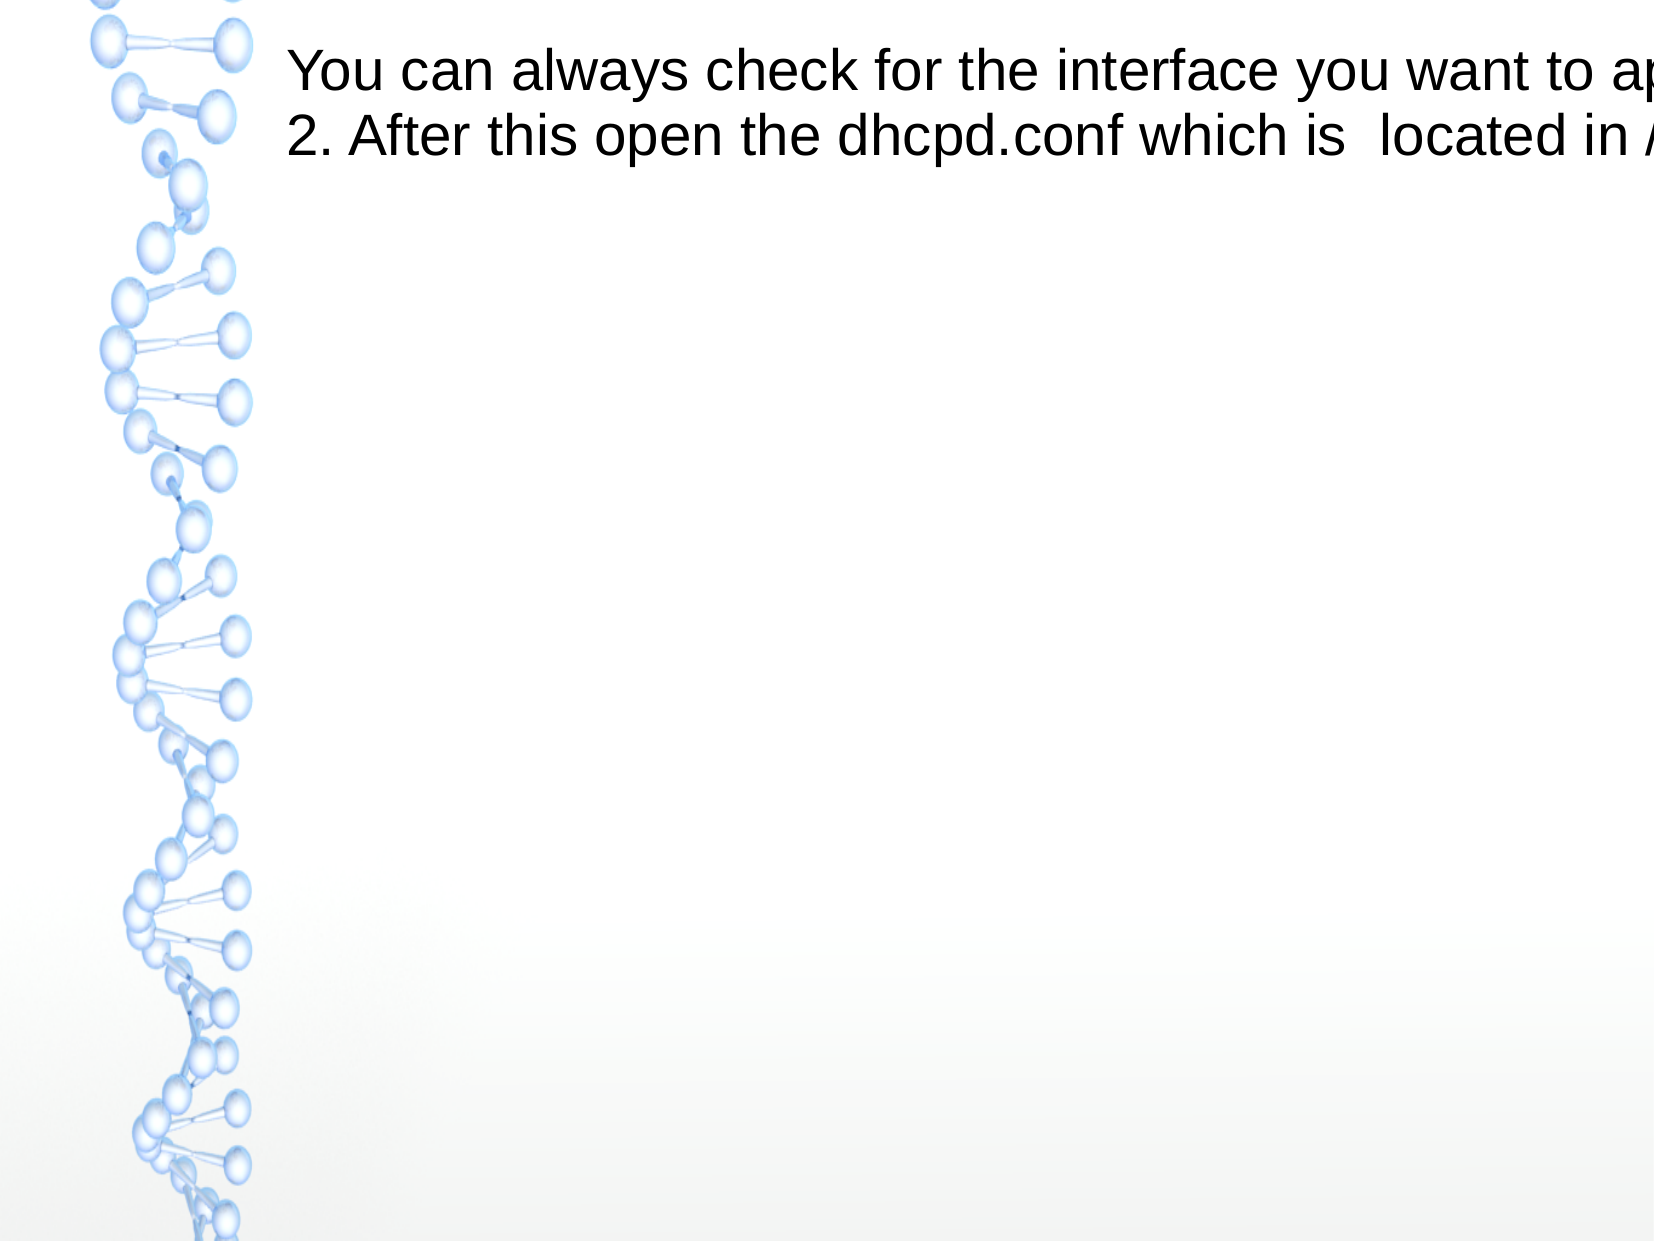

You can always check for the interface you want to apply by opening the network manager.
2. After this open the dhcpd.conf which is located in /etc/dhcp/dhcpd.conf